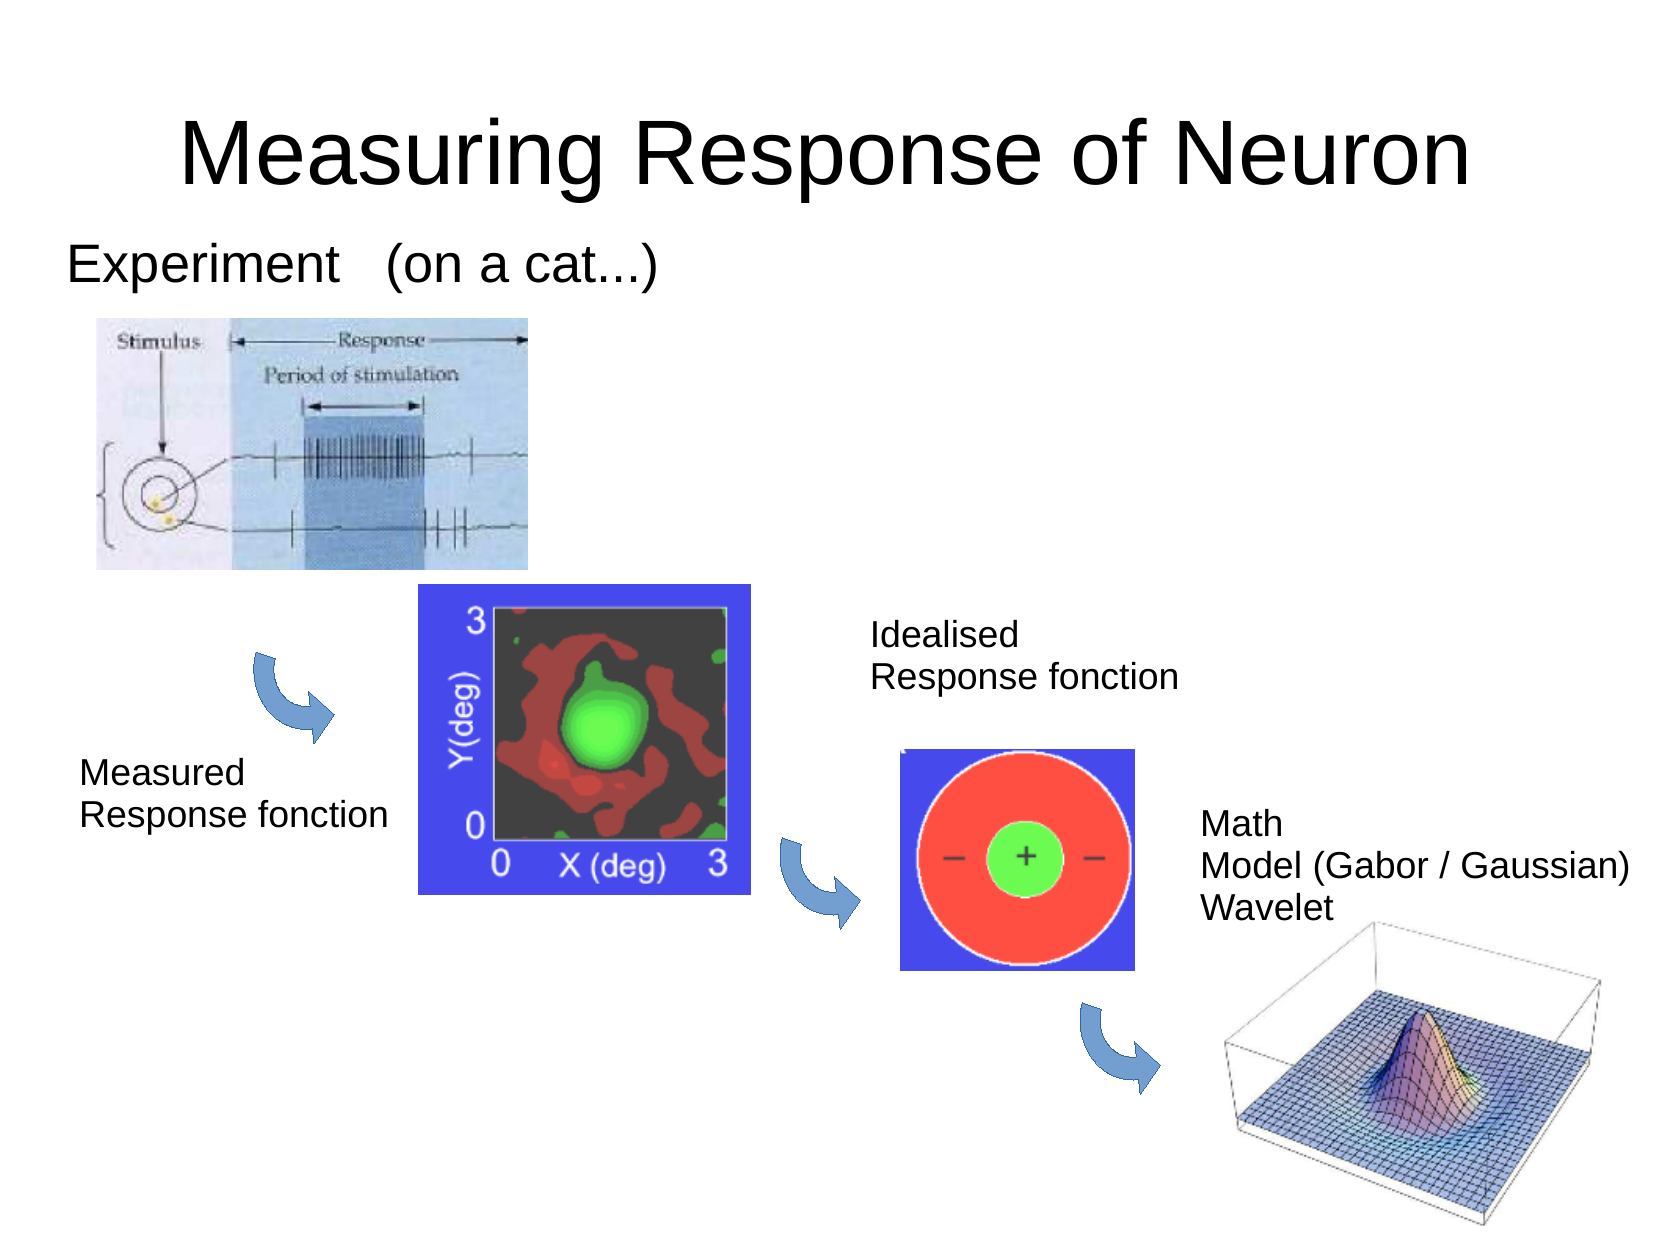

# Measuring Response of Neuron
Experiment (on a cat...)
Idealised
Response fonction
Measured
Response fonction
Math
Model (Gabor / Gaussian)
Wavelet